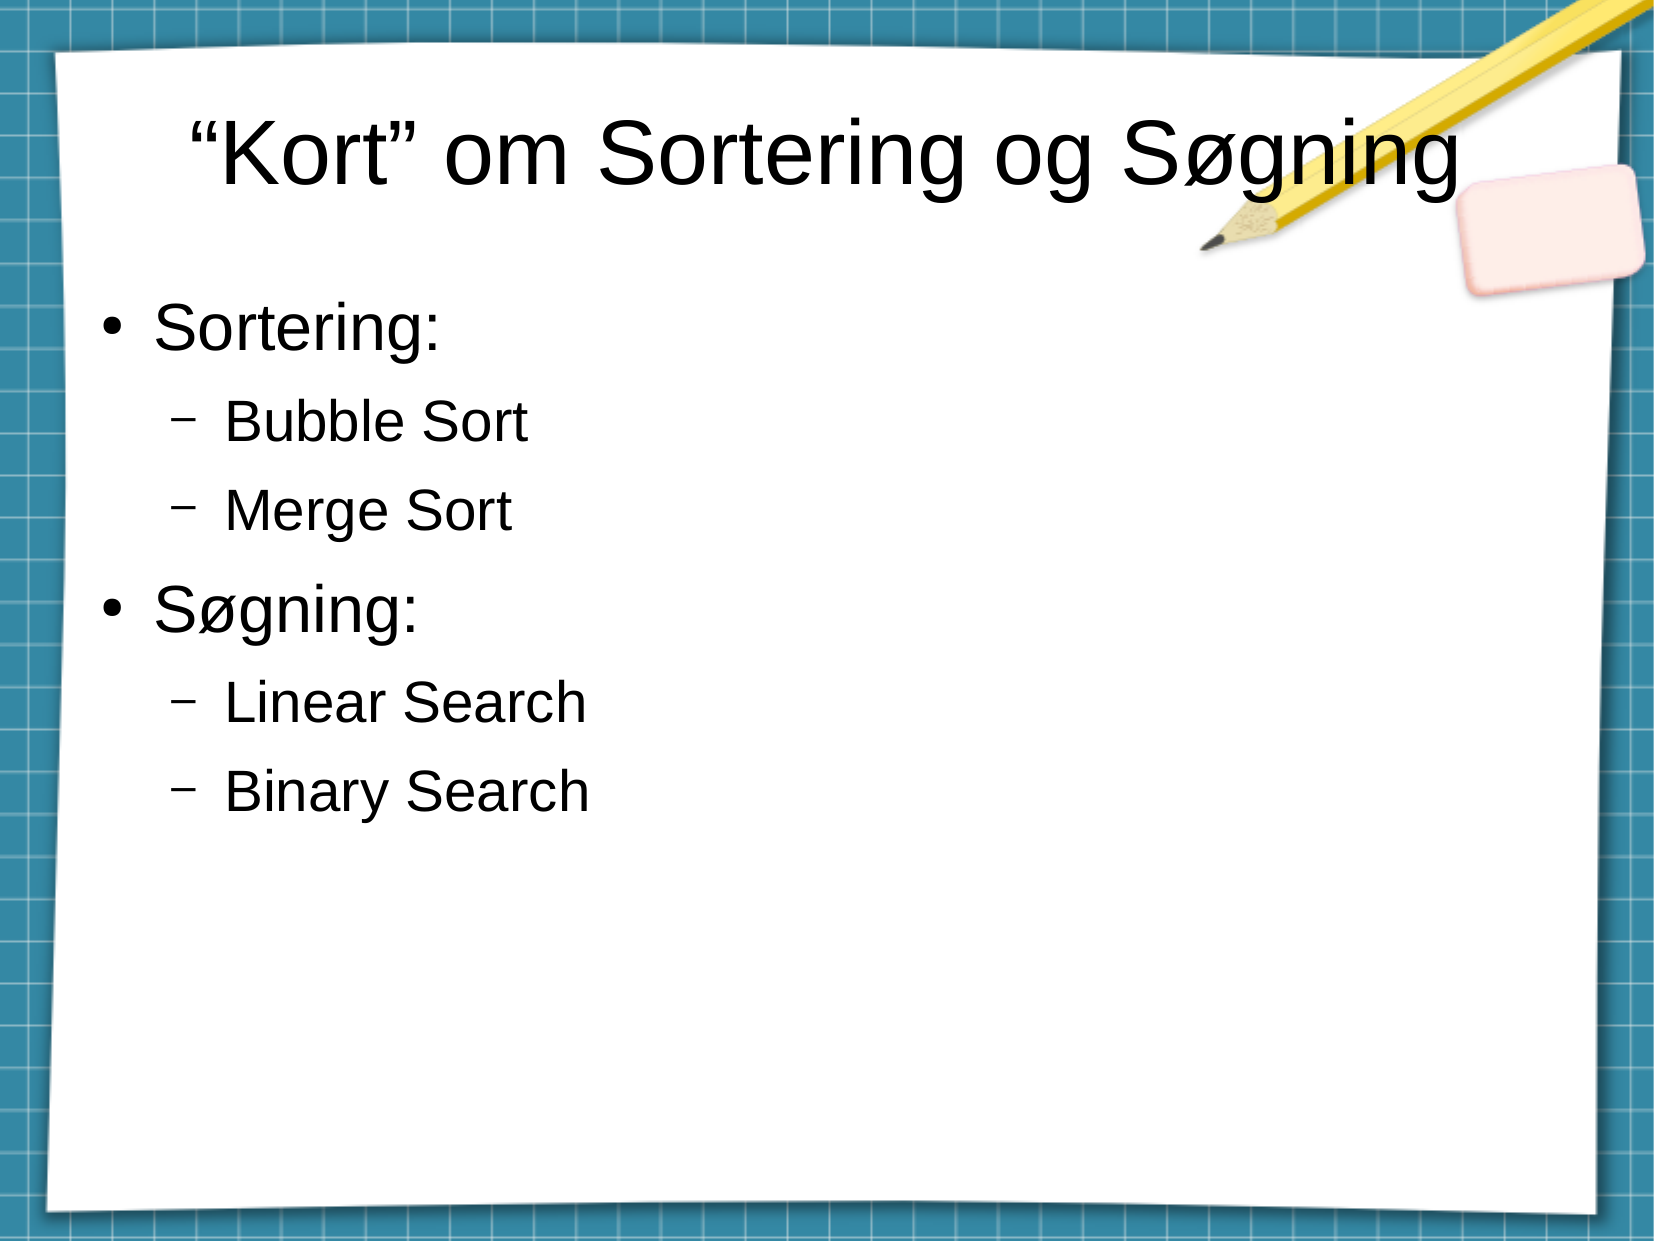

# “Kort” om Sortering og Søgning
Sortering:
Bubble Sort
Merge Sort
Søgning:
Linear Search
Binary Search